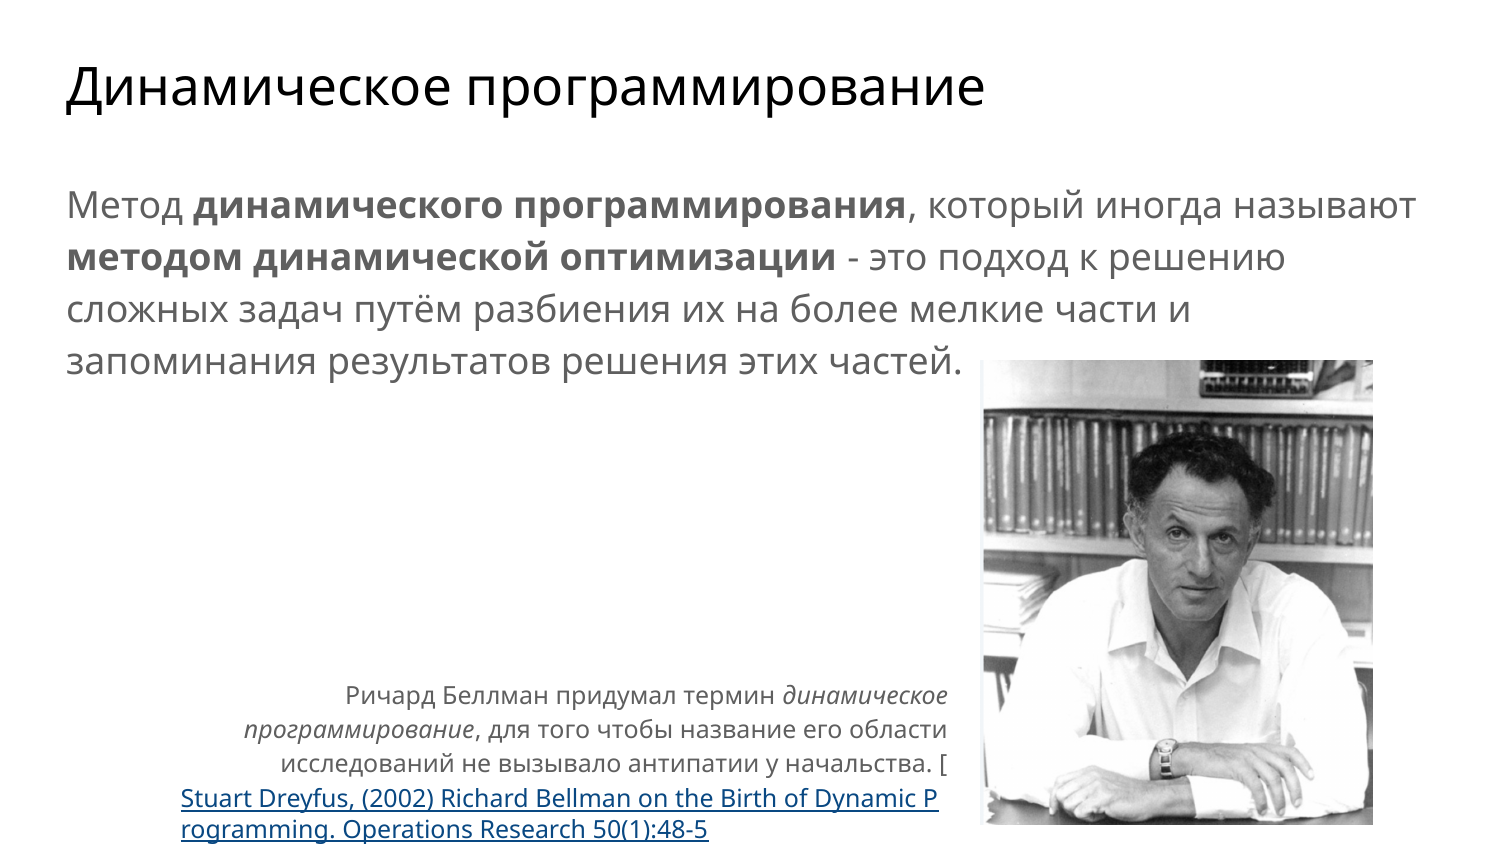

# Динамическое программирование
Метод динамического программирования, который иногда называют методом динамической оптимизации - это подход к решению сложных задач путём разбиения их на более мелкие части и запоминания результатов решения этих частей.
Ричард Беллман придумал термин динамическое программирование, для того чтобы название его области исследований не вызывало антипатии у начальства. [Stuart Dreyfus, (2002) Richard Bellman on the Birth of Dynamic Programming. Operations Research 50(1):48-5]